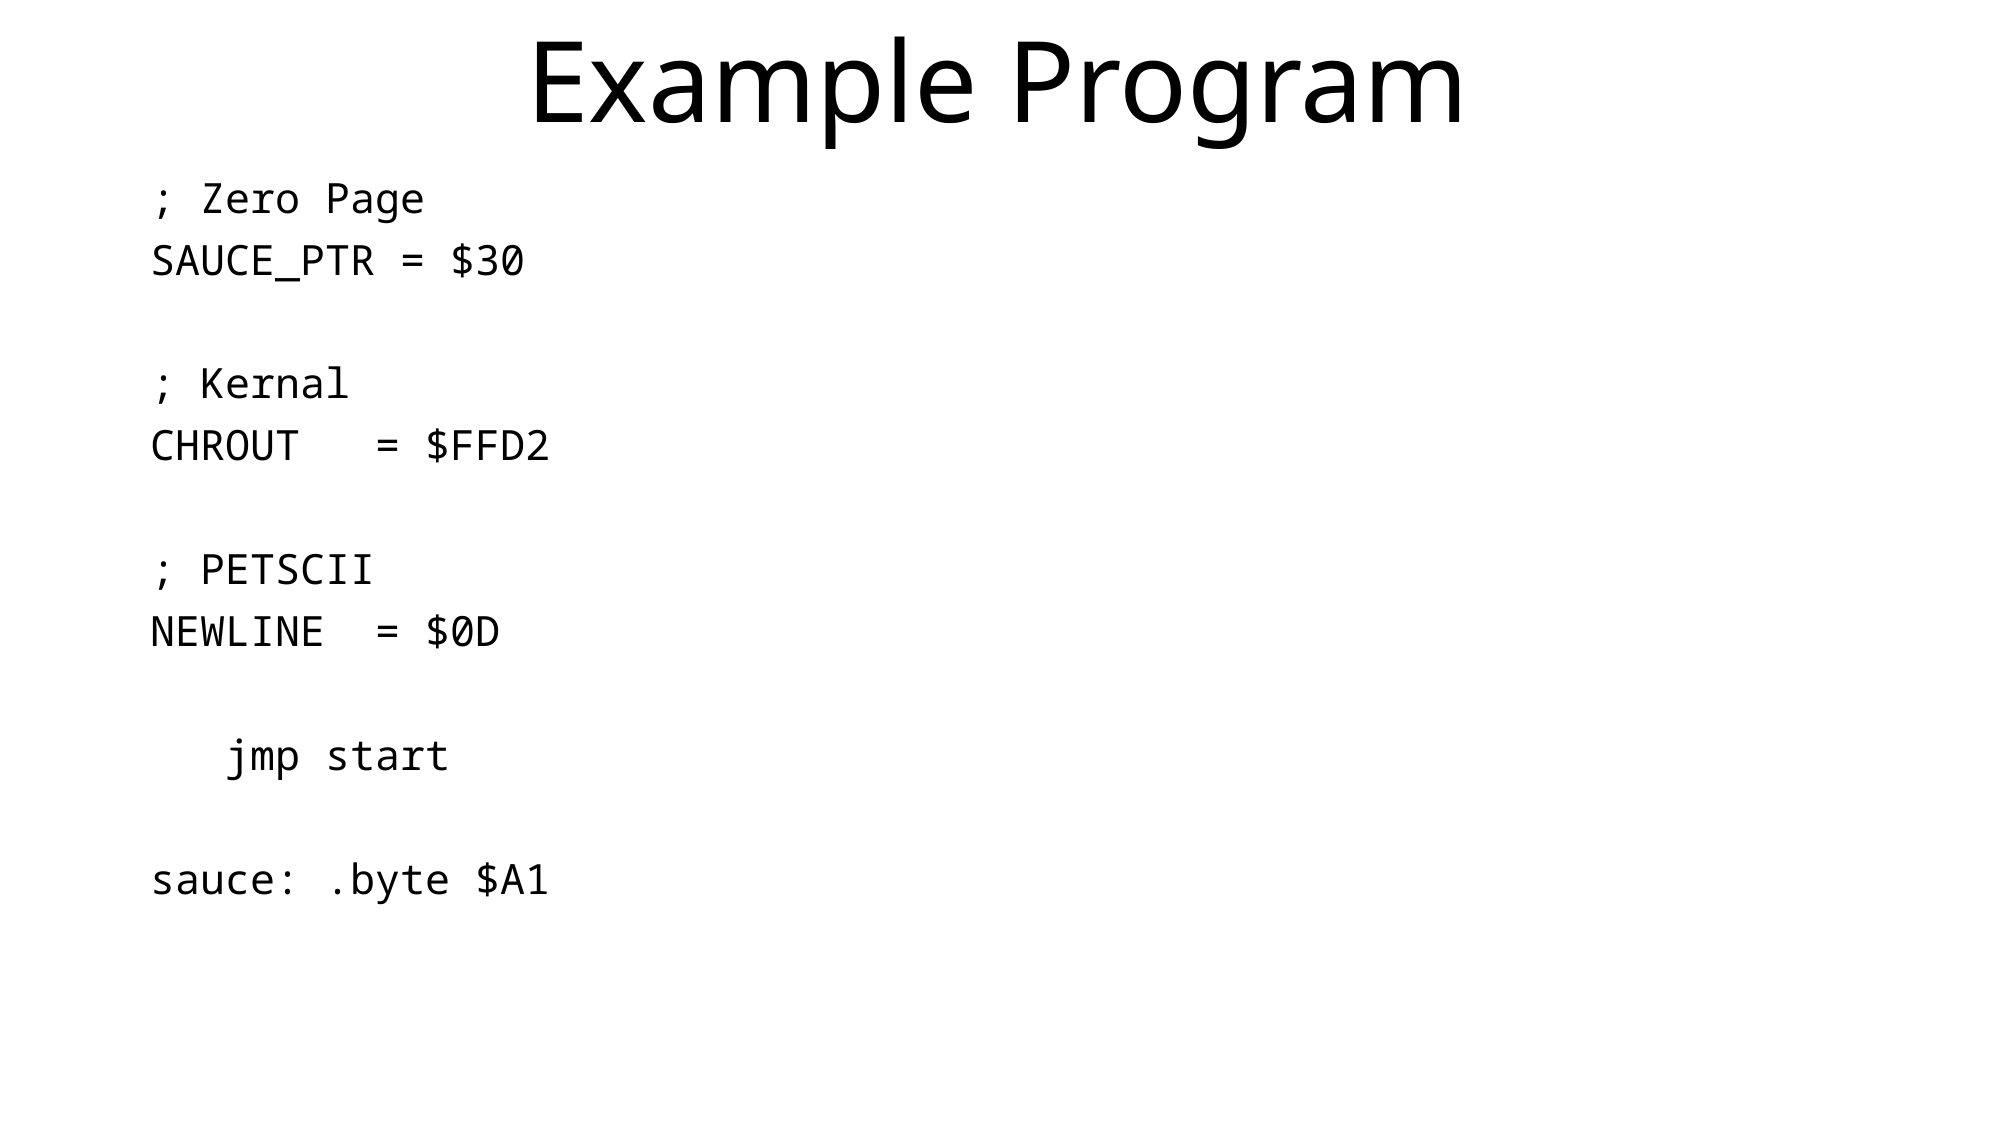

Example Program
# ; Zero Page
SAUCE_PTR = $30
; Kernal
CHROUT = $FFD2
; PETSCII
NEWLINE = $0D
 jmp start
sauce: .byte $A1